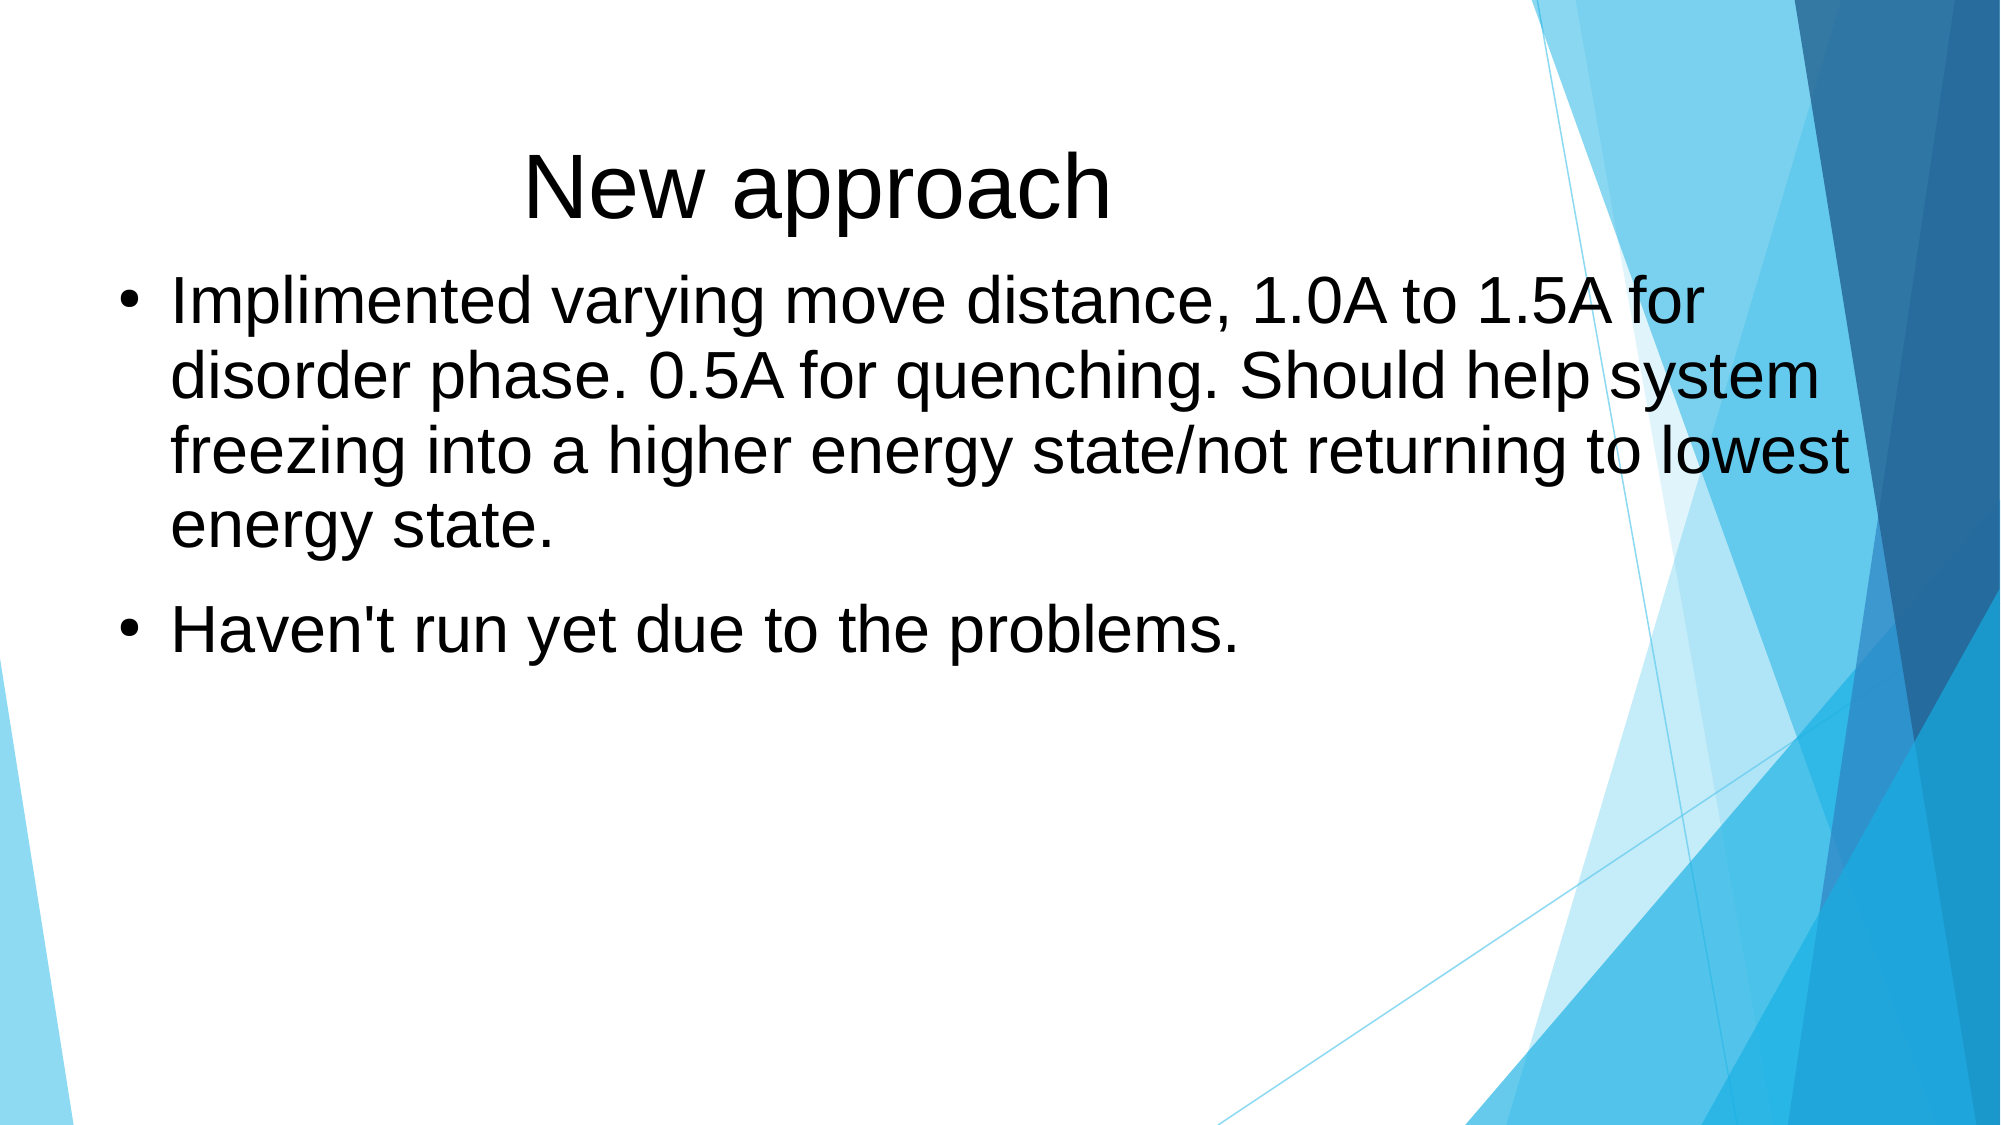

# New approach
Implimented varying move distance, 1.0A to 1.5A for disorder phase. 0.5A for quenching. Should help system freezing into a higher energy state/not returning to lowest energy state.
Haven't run yet due to the problems.